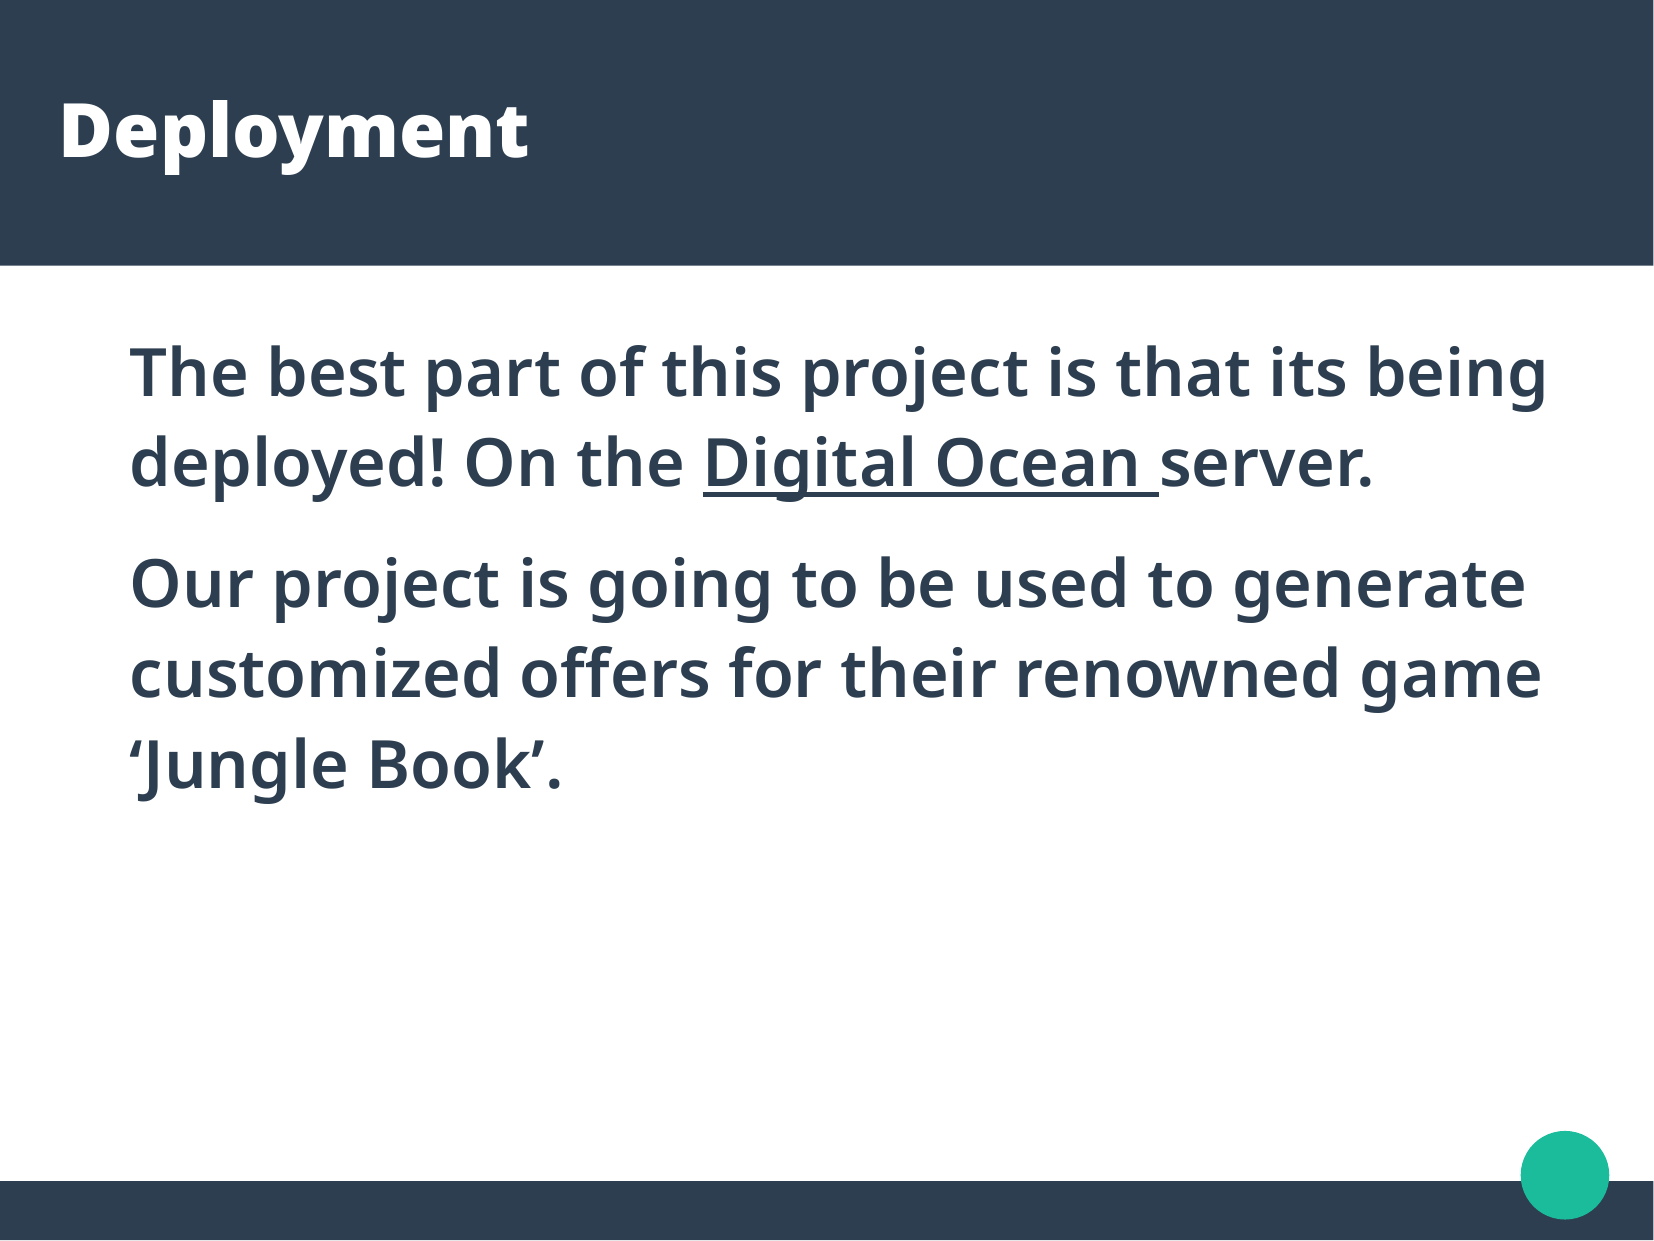

# Deployment
The best part of this project is that its being deployed! On the Digital Ocean server.
Our project is going to be used to generate customized offers for their renowned game ‘Jungle Book’.